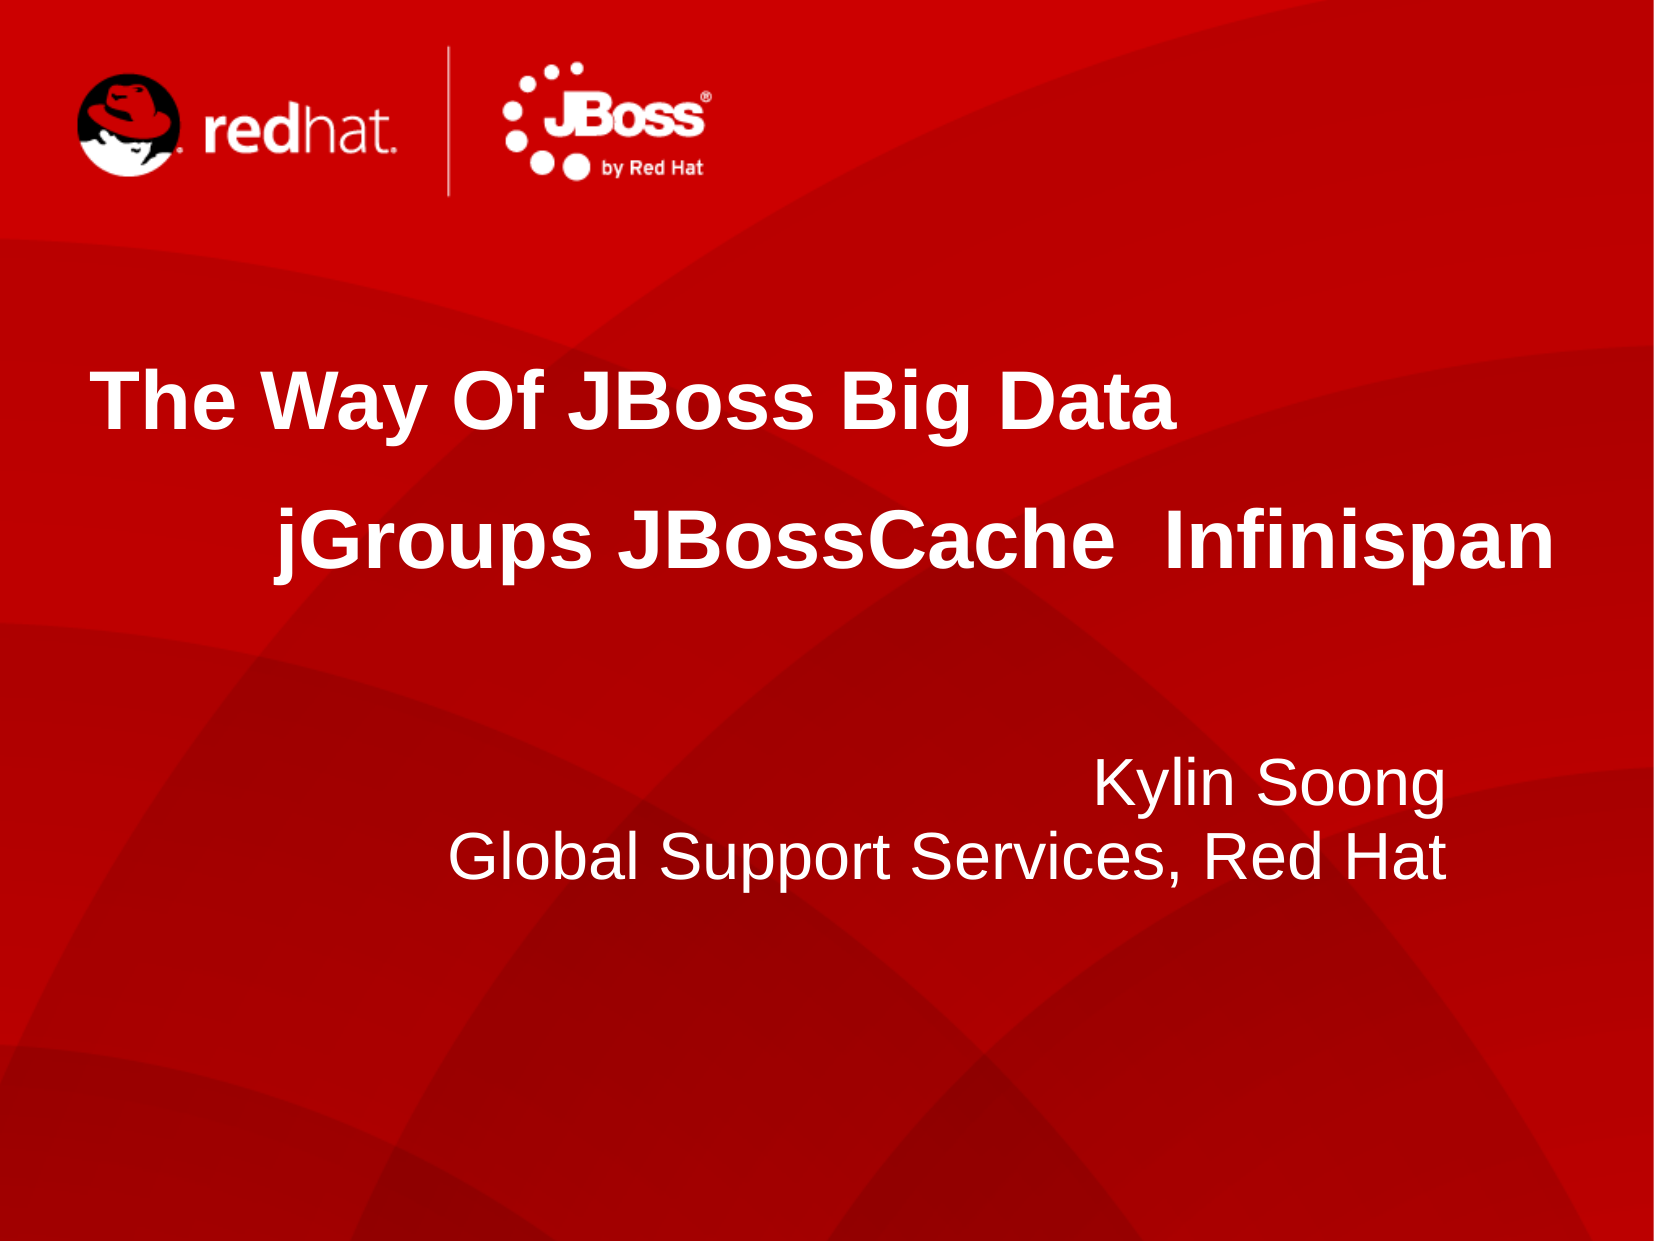

The Way Of JBoss Big Data
 jGroups JBossCache Infinispan
Kylin Soong
Global Support Services, Red Hat